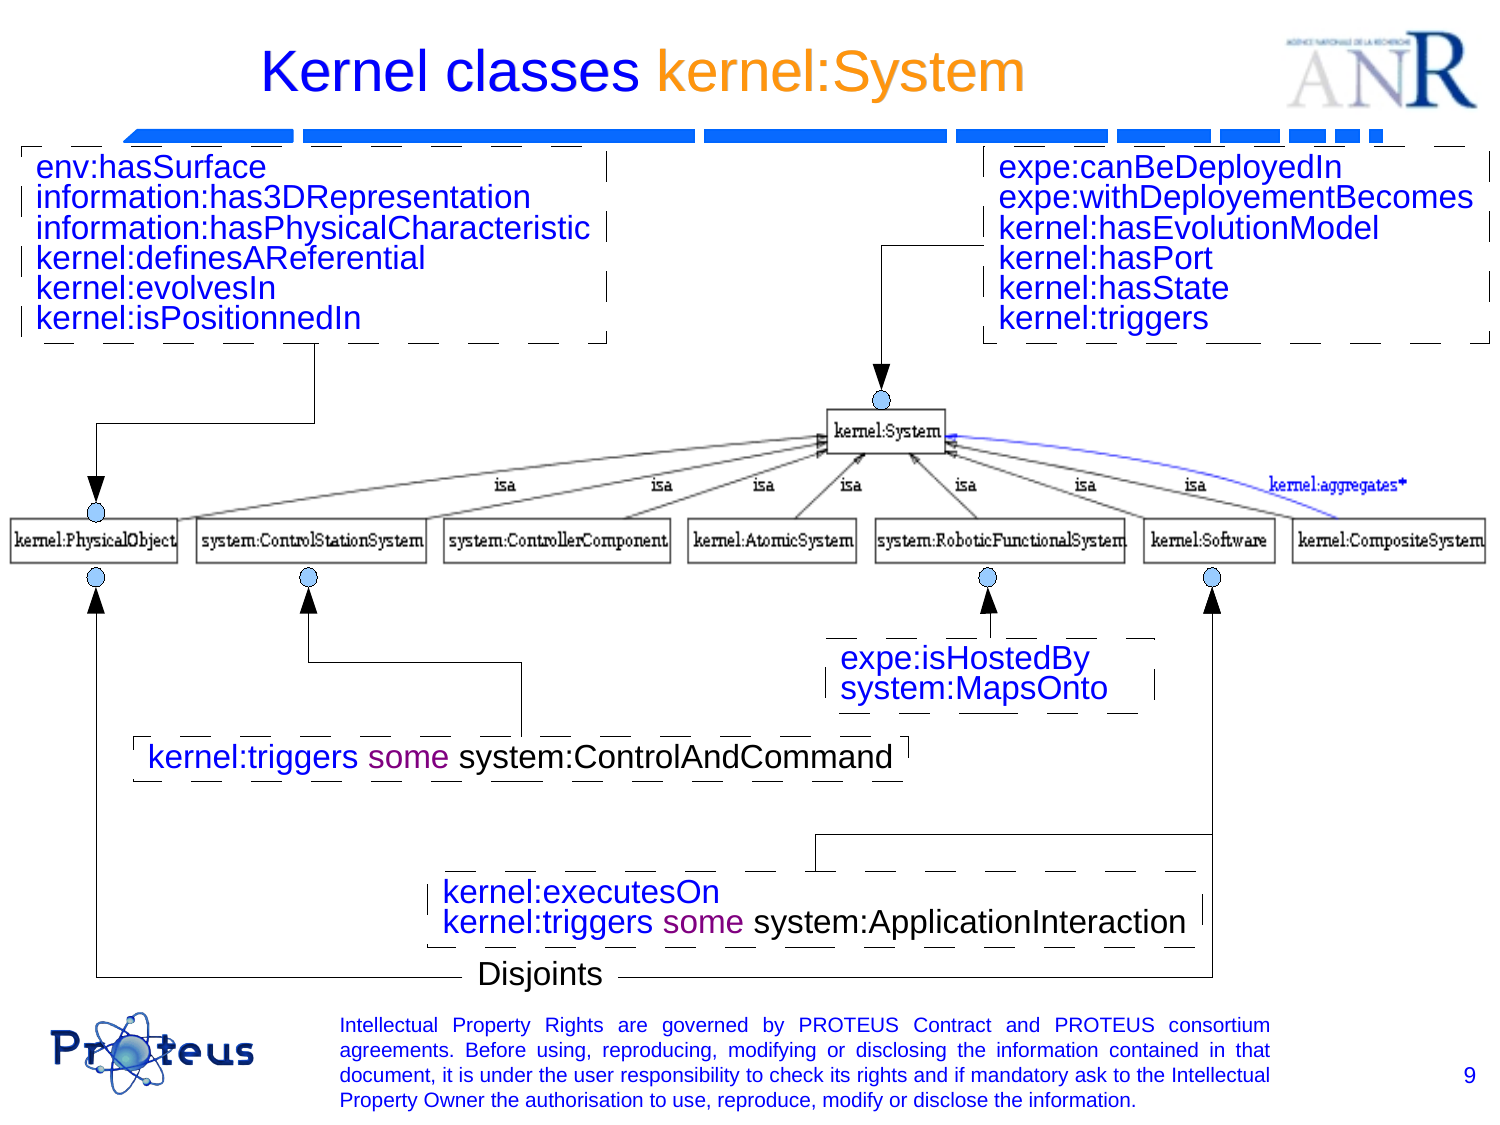

# Kernel classes kernel:System
env:hasSurface
information:has3DRepresentation
information:hasPhysicalCharacteristic
kernel:definesAReferential
kernel:evolvesIn
kernel:isPositionnedIn
expe:canBeDeployedIn
expe:withDeployementBecomes
kernel:hasEvolutionModel
kernel:hasPort
kernel:hasState
kernel:triggers
expe:isHostedBy
system:MapsOnto
kernel:triggers some system:ControlAndCommand
kernel:executesOn
kernel:triggers some system:ApplicationInteraction
Disjoints
9